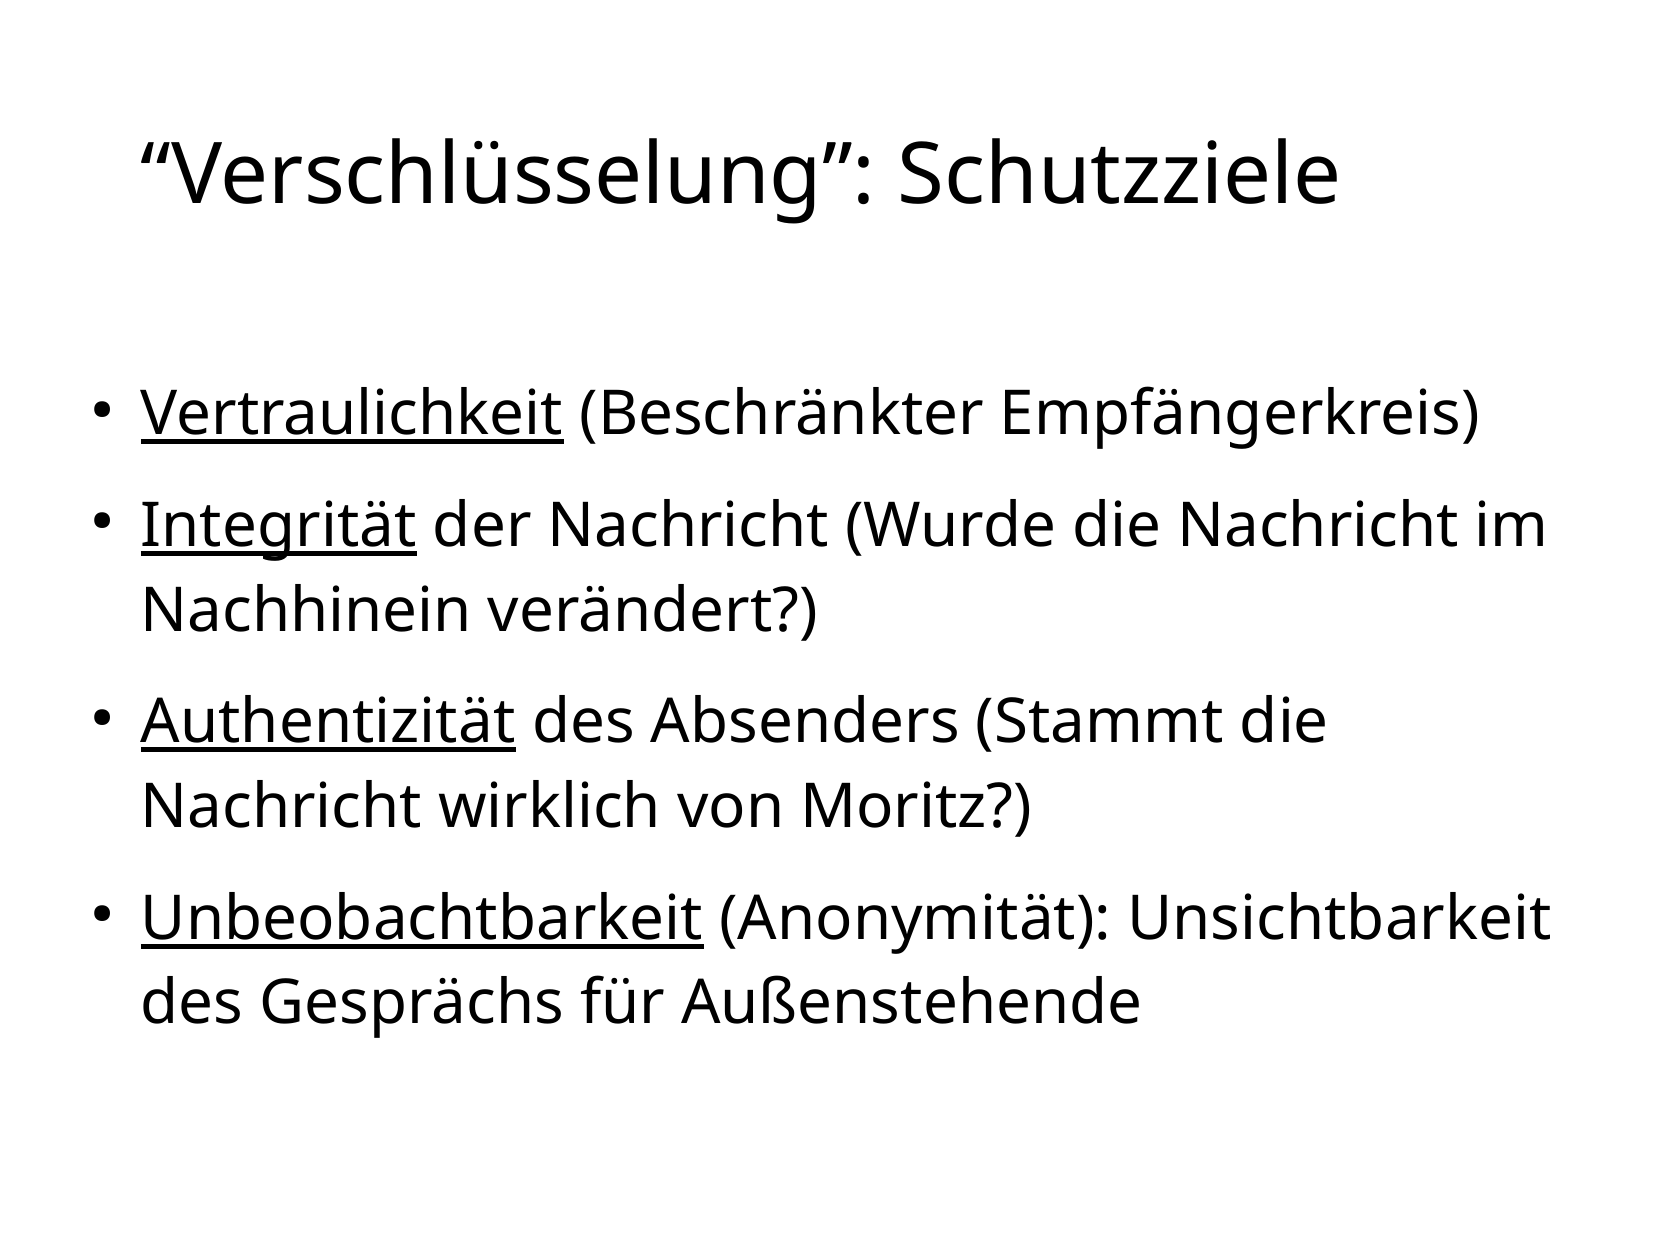

# “Verschlüsselung”: Schutzziele
Vertraulichkeit (Beschränkter Empfängerkreis)
Integrität der Nachricht (Wurde die Nachricht im Nachhinein verändert?)
Authentizität des Absenders (Stammt die Nachricht wirklich von Moritz?)
Unbeobachtbarkeit (Anonymität): Unsichtbarkeit des Gesprächs für Außenstehende